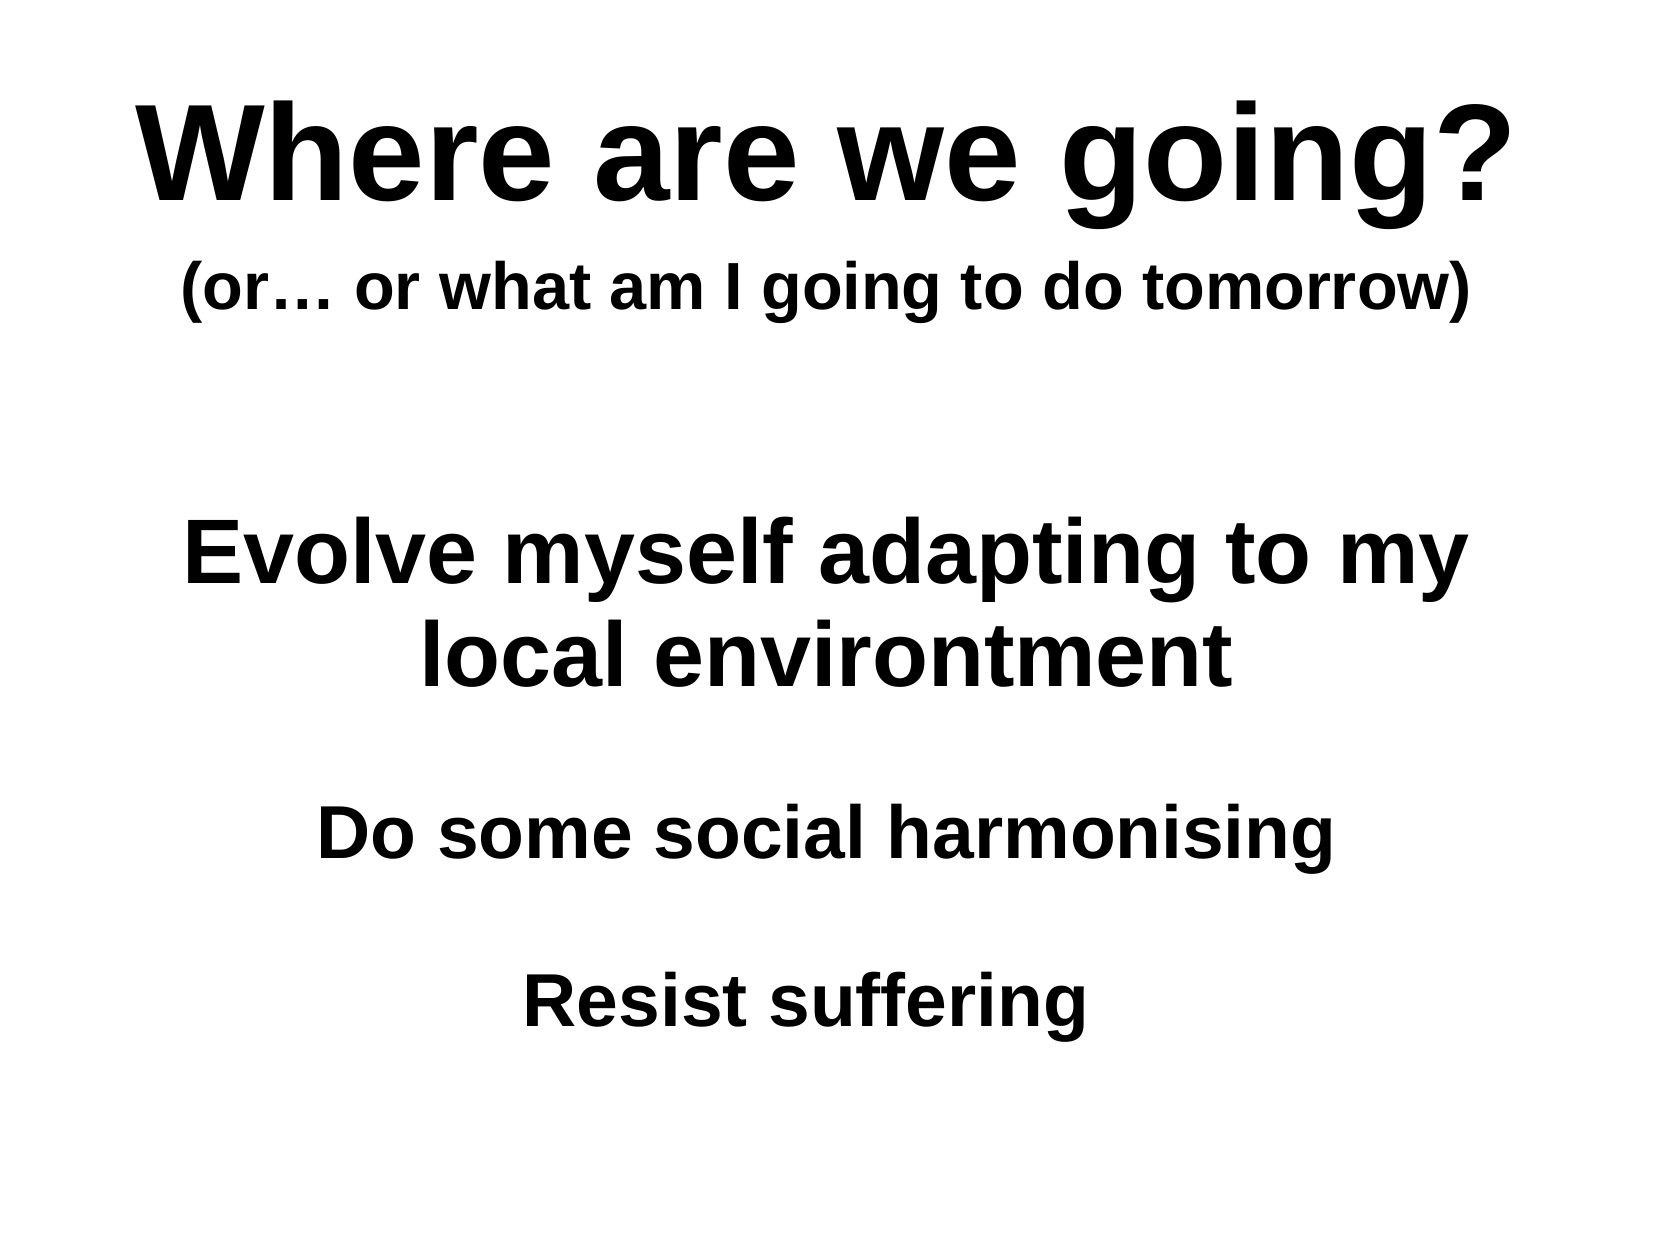

(or… or what am I going to do tomorrow)
Evolve myself adapting to my local environtment
Do some social harmonising
Resist suffering
# Where are we going?